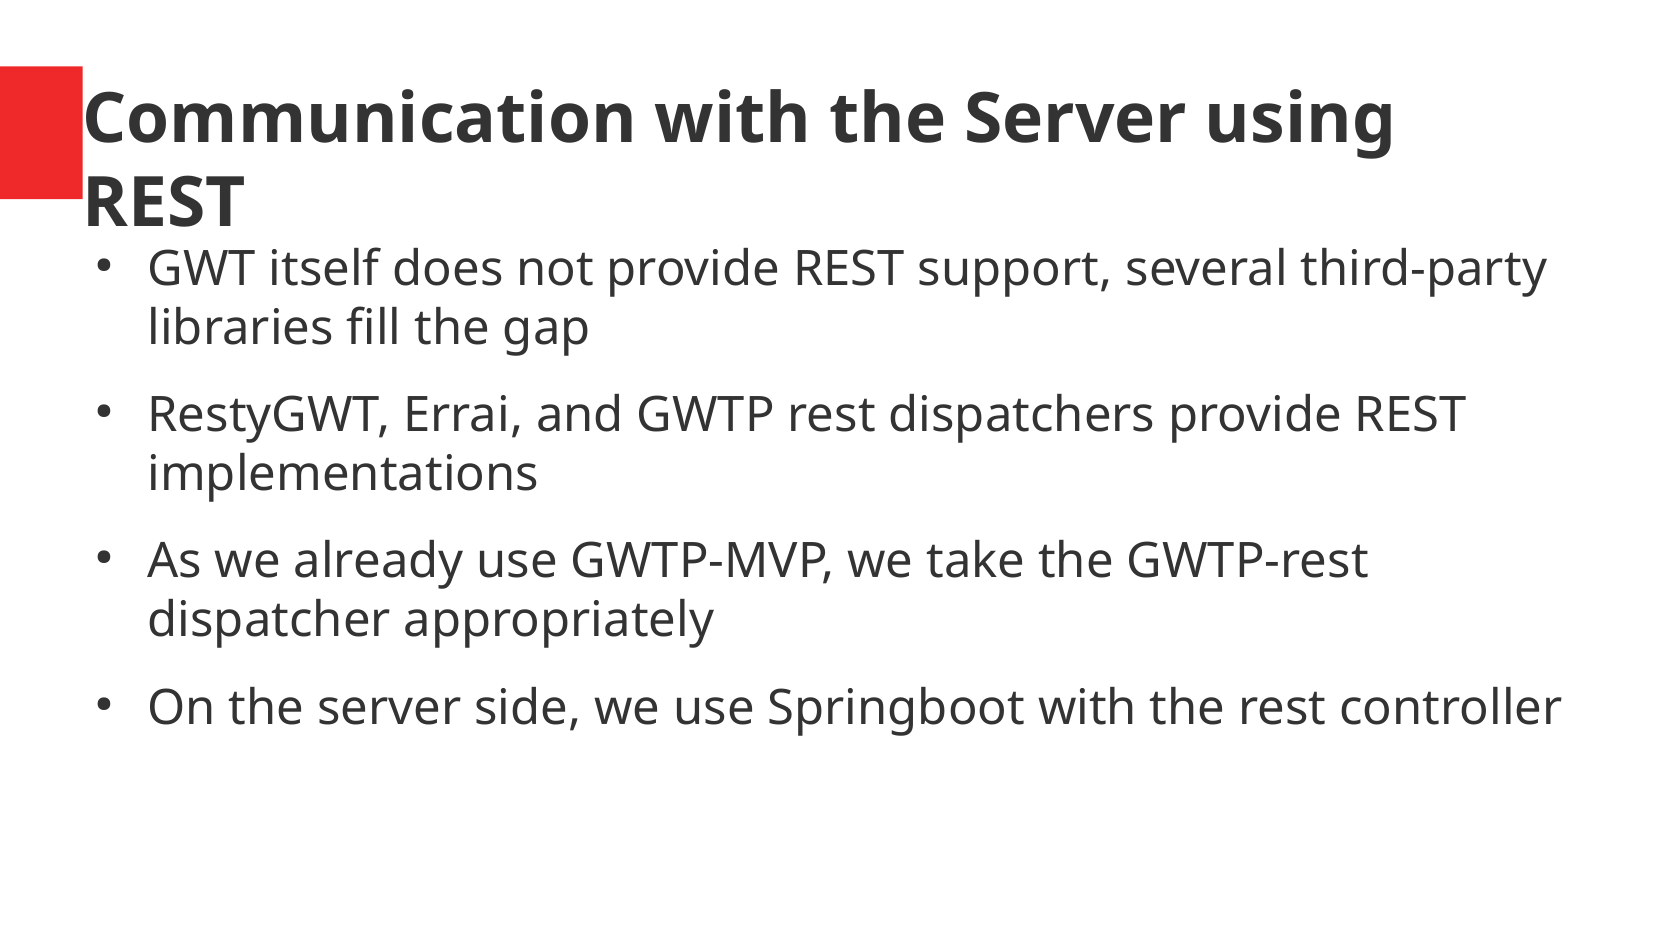

# Communication with the Server using REST
GWT itself does not provide REST support, several third-party libraries fill the gap
RestyGWT, Errai, and GWTP rest dispatchers provide REST implementations
As we already use GWTP-MVP, we take the GWTP-rest dispatcher appropriately
On the server side, we use Springboot with the rest controller